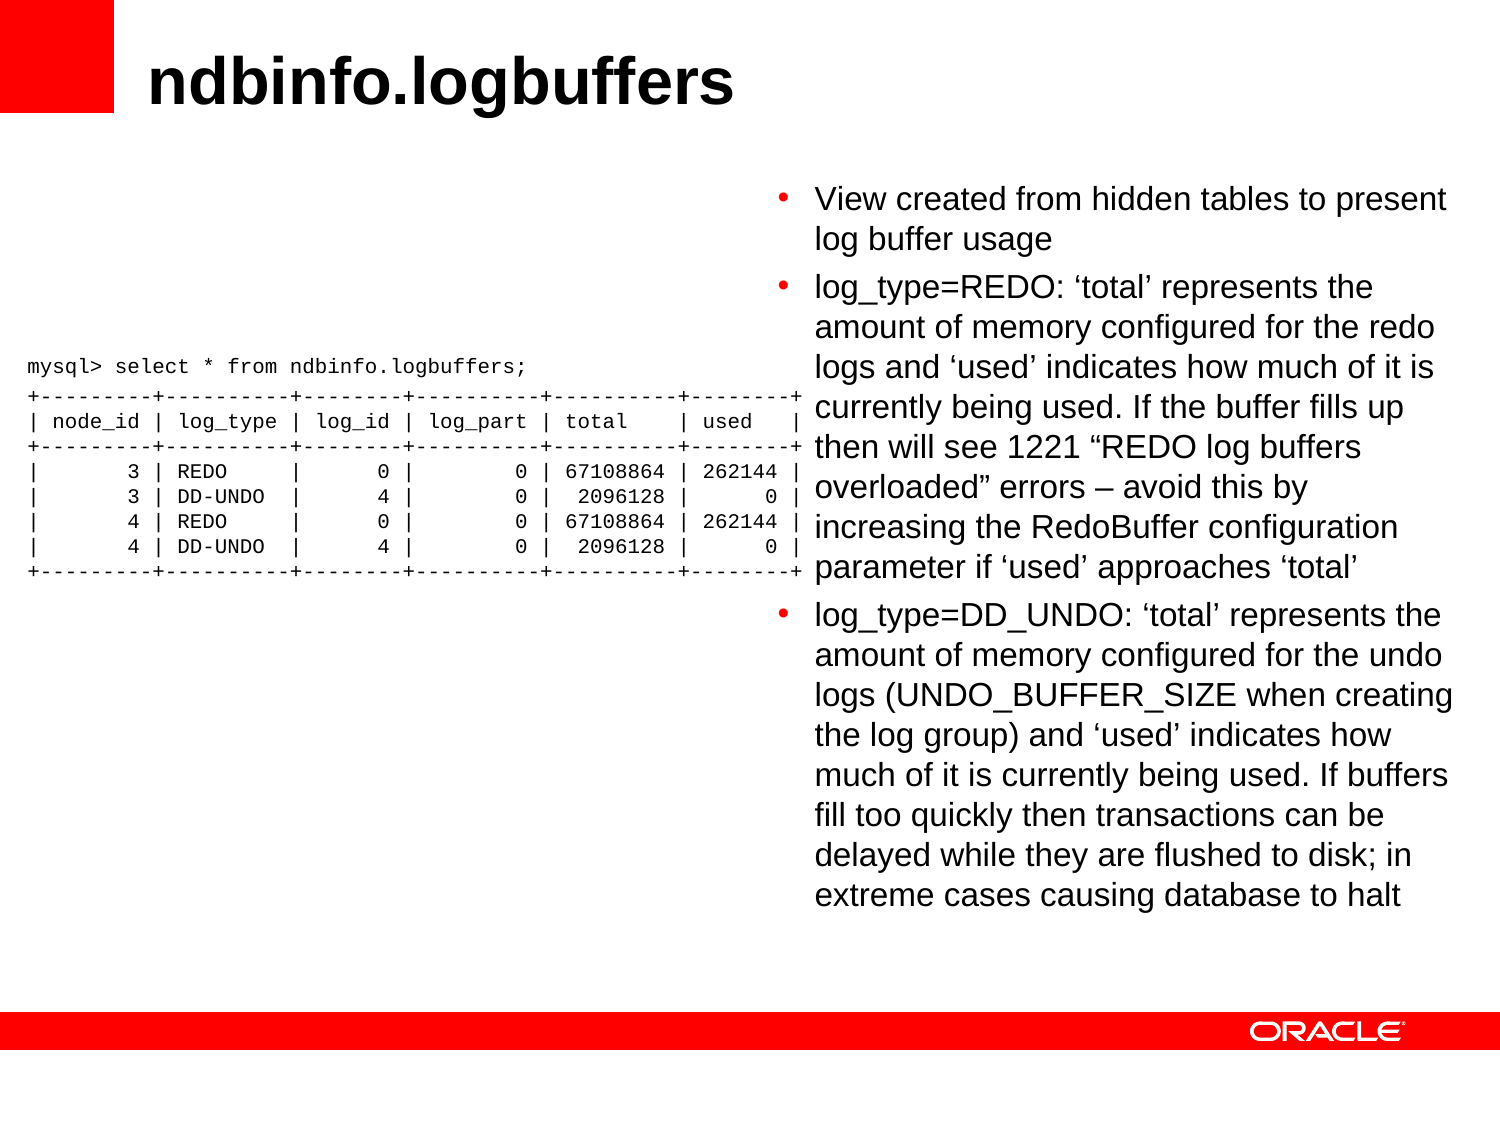

# ndbinfo.logbuffers
View created from hidden tables to present log buffer usage
log_type=REDO: ‘total’ represents the amount of memory configured for the redo logs and ‘used’ indicates how much of it is currently being used. If the buffer fills up then will see 1221 “REDO log buffers overloaded” errors – avoid this by increasing the RedoBuffer configuration parameter if ‘used’ approaches ‘total’
log_type=DD_UNDO: ‘total’ represents the amount of memory configured for the undo logs (UNDO_BUFFER_SIZE when creating the log group) and ‘used’ indicates how much of it is currently being used. If buffers fill too quickly then transactions can be delayed while they are flushed to disk; in extreme cases causing database to halt
mysql> select * from ndbinfo.logbuffers;
+---------+----------+--------+----------+----------+--------+
| node_id | log_type | log_id | log_part | total | used |
+---------+----------+--------+----------+----------+--------+
| 3 | REDO | 0 | 0 | 67108864 | 262144 |
| 3 | DD-UNDO | 4 | 0 | 2096128 | 0 |
| 4 | REDO | 0 | 0 | 67108864 | 262144 |
| 4 | DD-UNDO | 4 | 0 | 2096128 | 0 |
+---------+----------+--------+----------+----------+--------+